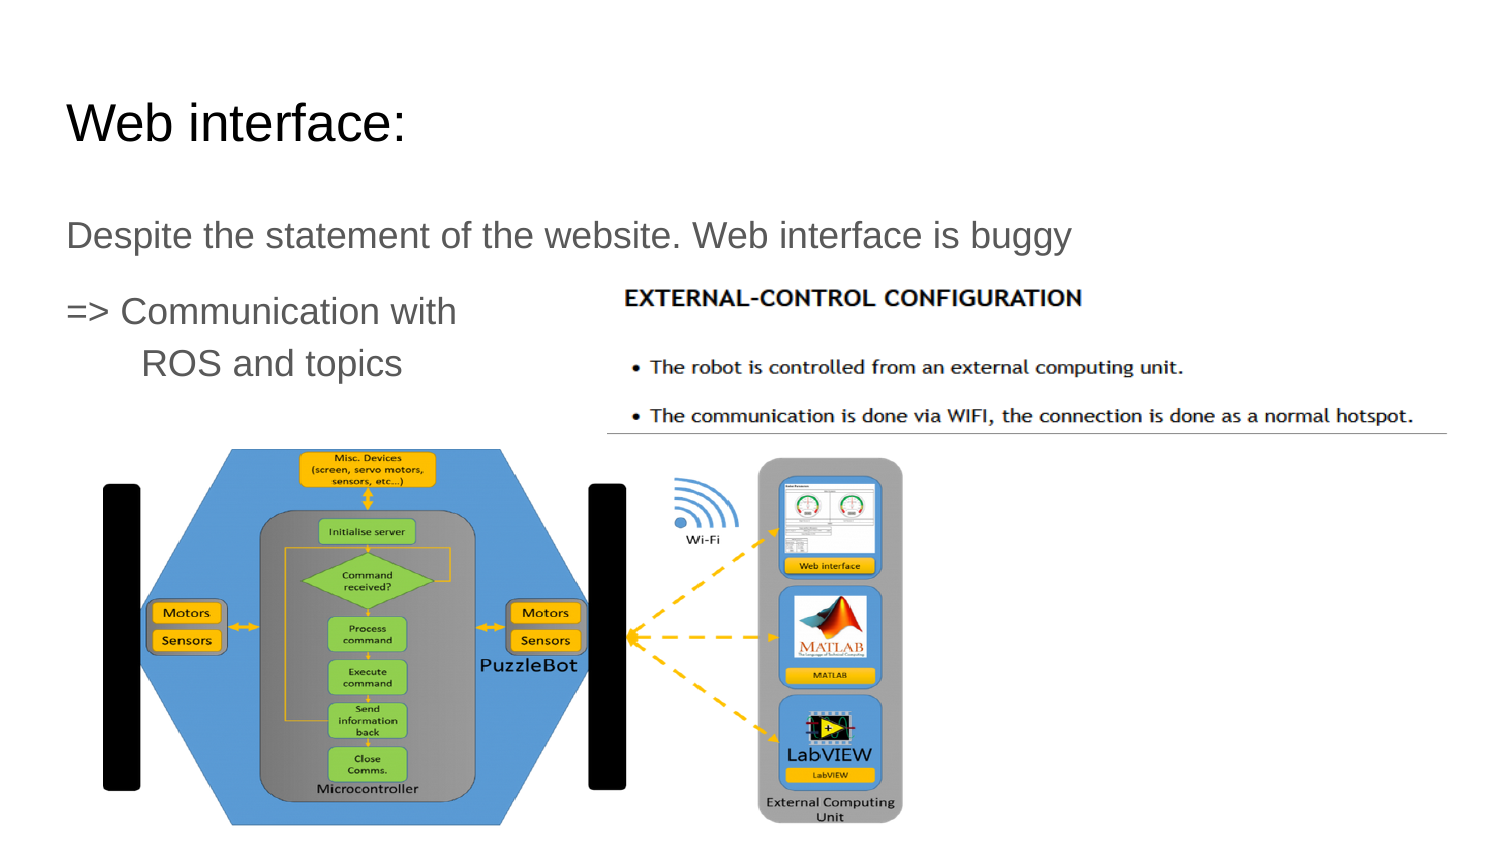

Web interface:
# Despite the statement of the website. Web interface is buggy
=> Communication with
	ROS and topics